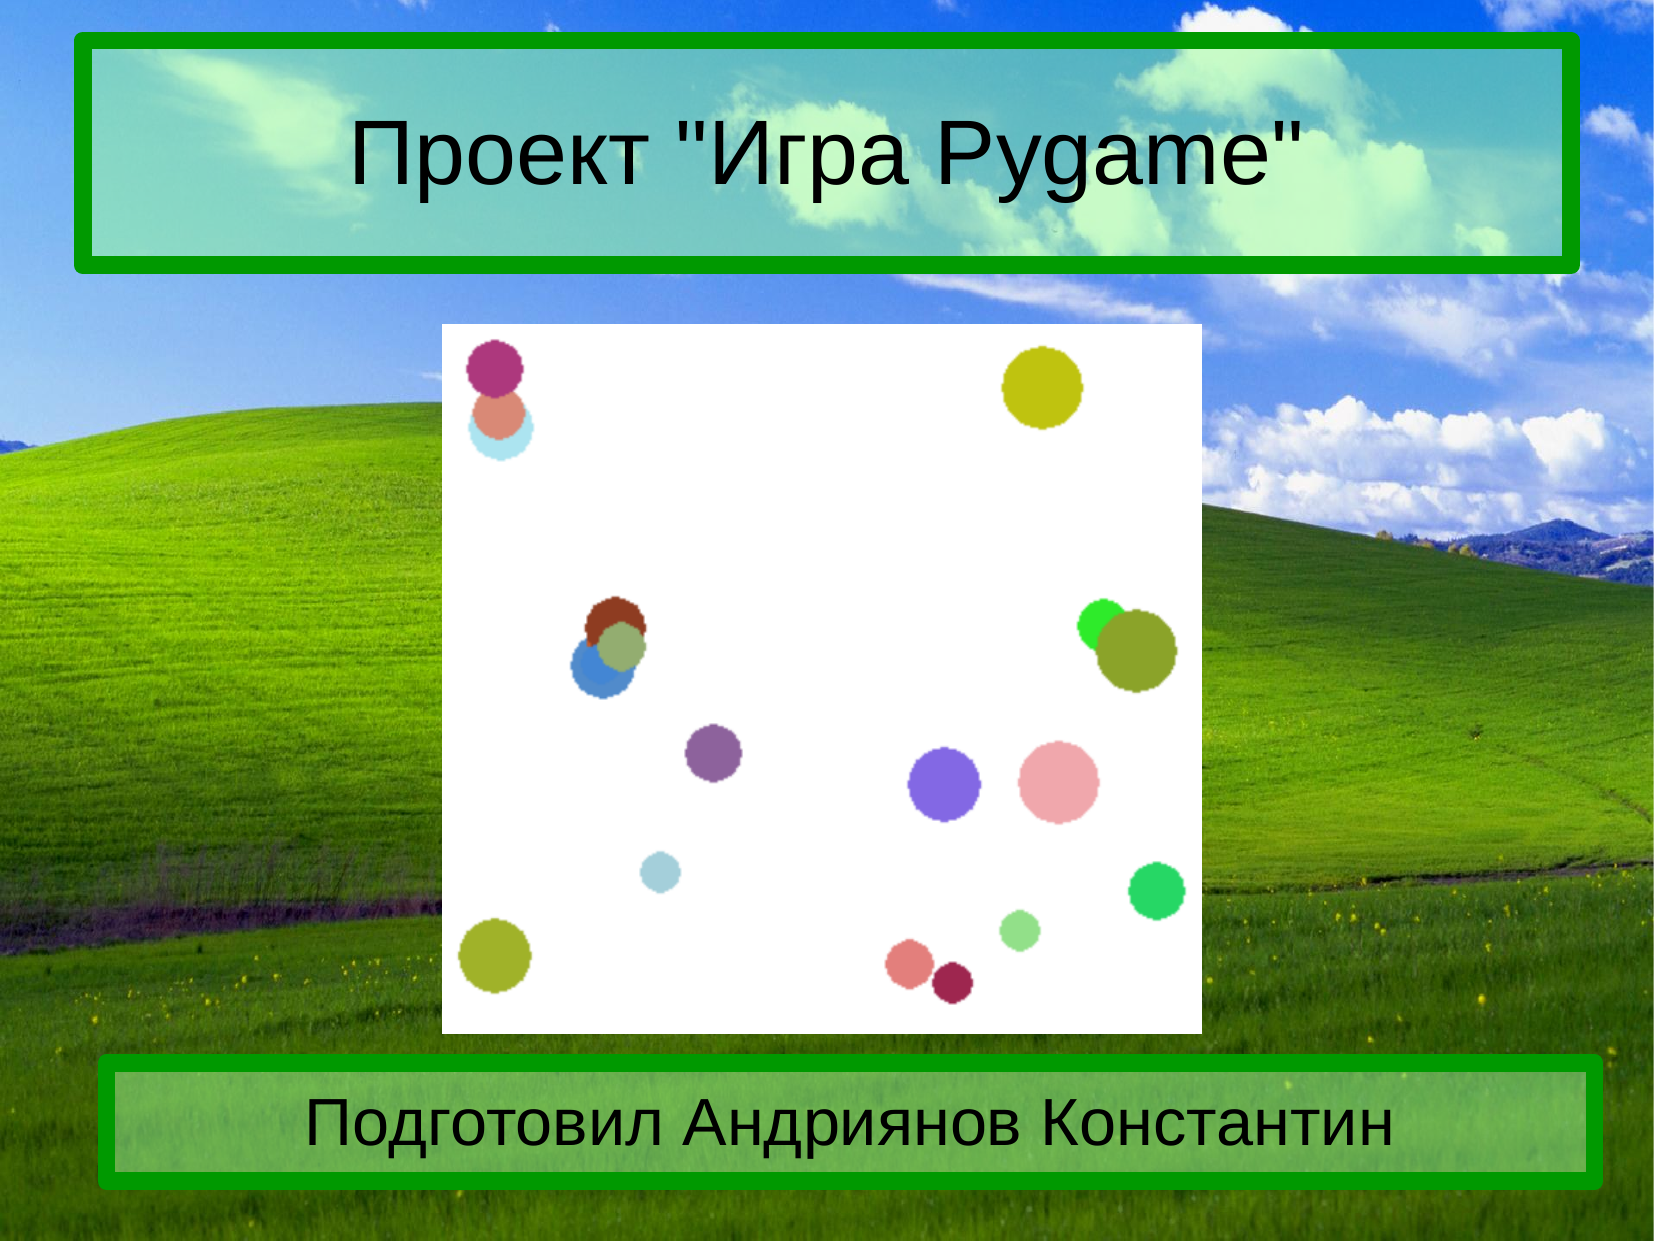

# Проект "Игра Pygame"
Подготовил Андриянов Константин